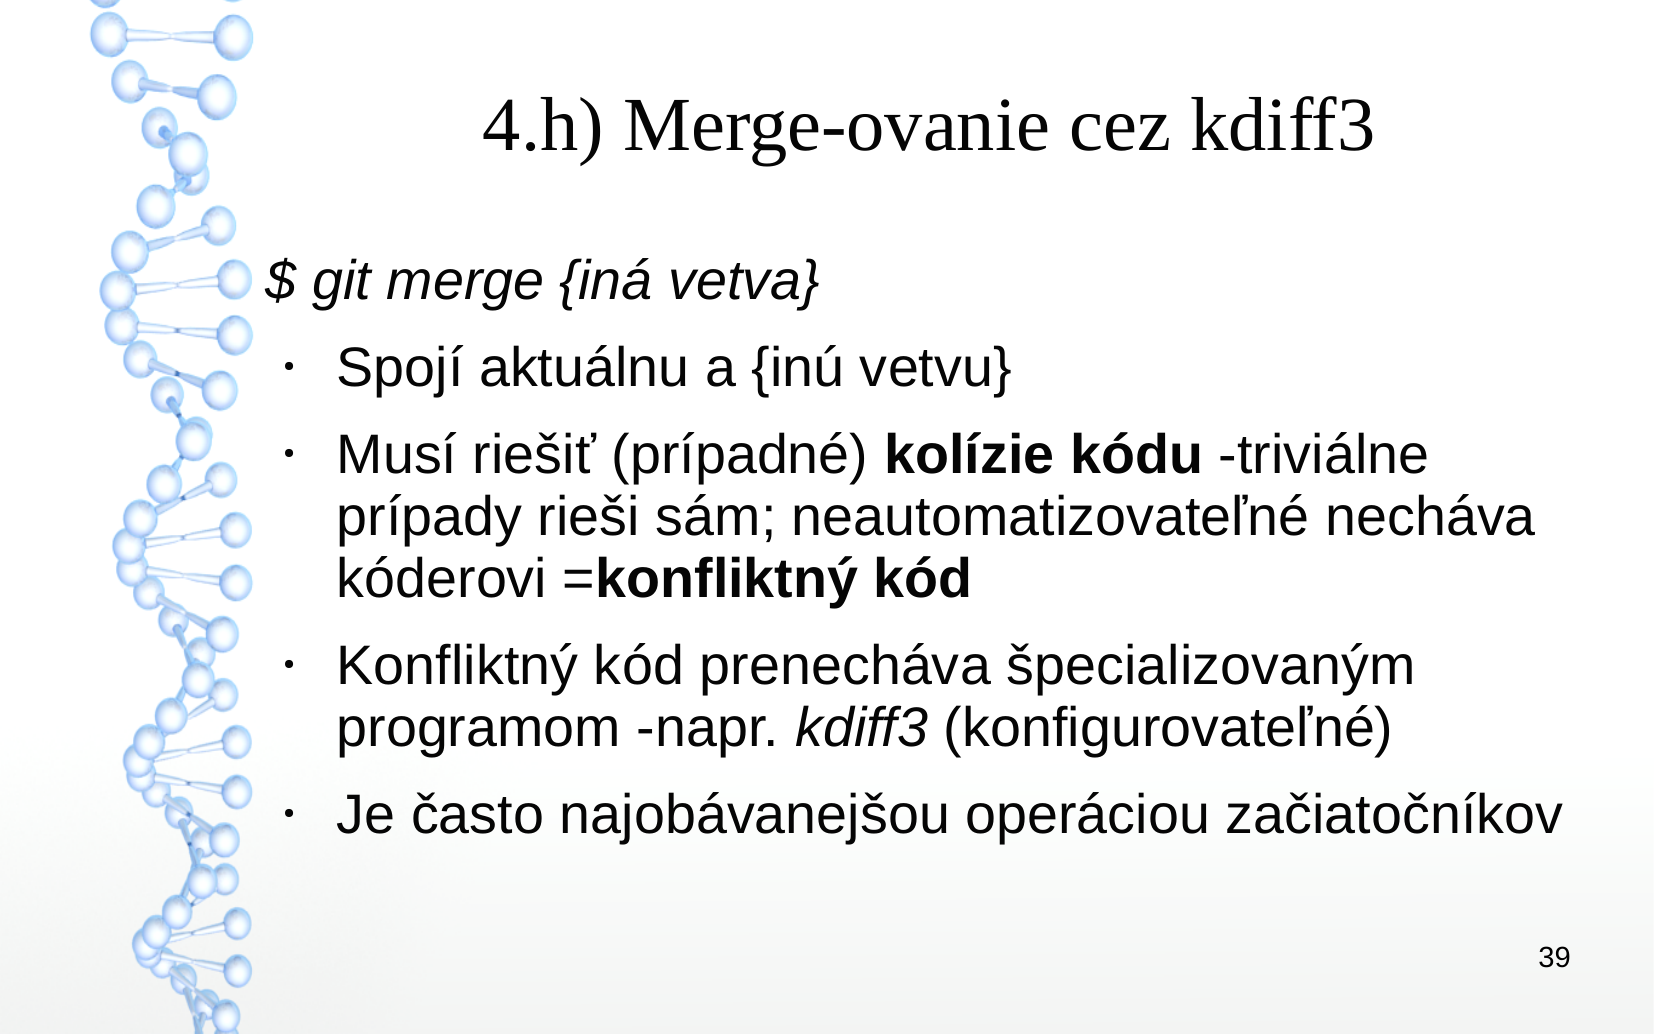

# 4.h) Merge-ovanie cez kdiff3
$ git merge {iná vetva}
Spojí aktuálnu a {inú vetvu}
Musí riešiť (prípadné) kolízie kódu -triviálne prípady rieši sám; neautomatizovateľné necháva kóderovi =konfliktný kód
Konfliktný kód prenecháva špecializovaným programom -napr. kdiff3 (konfigurovateľné)
Je často najobávanejšou operáciou začiatočníkov
39